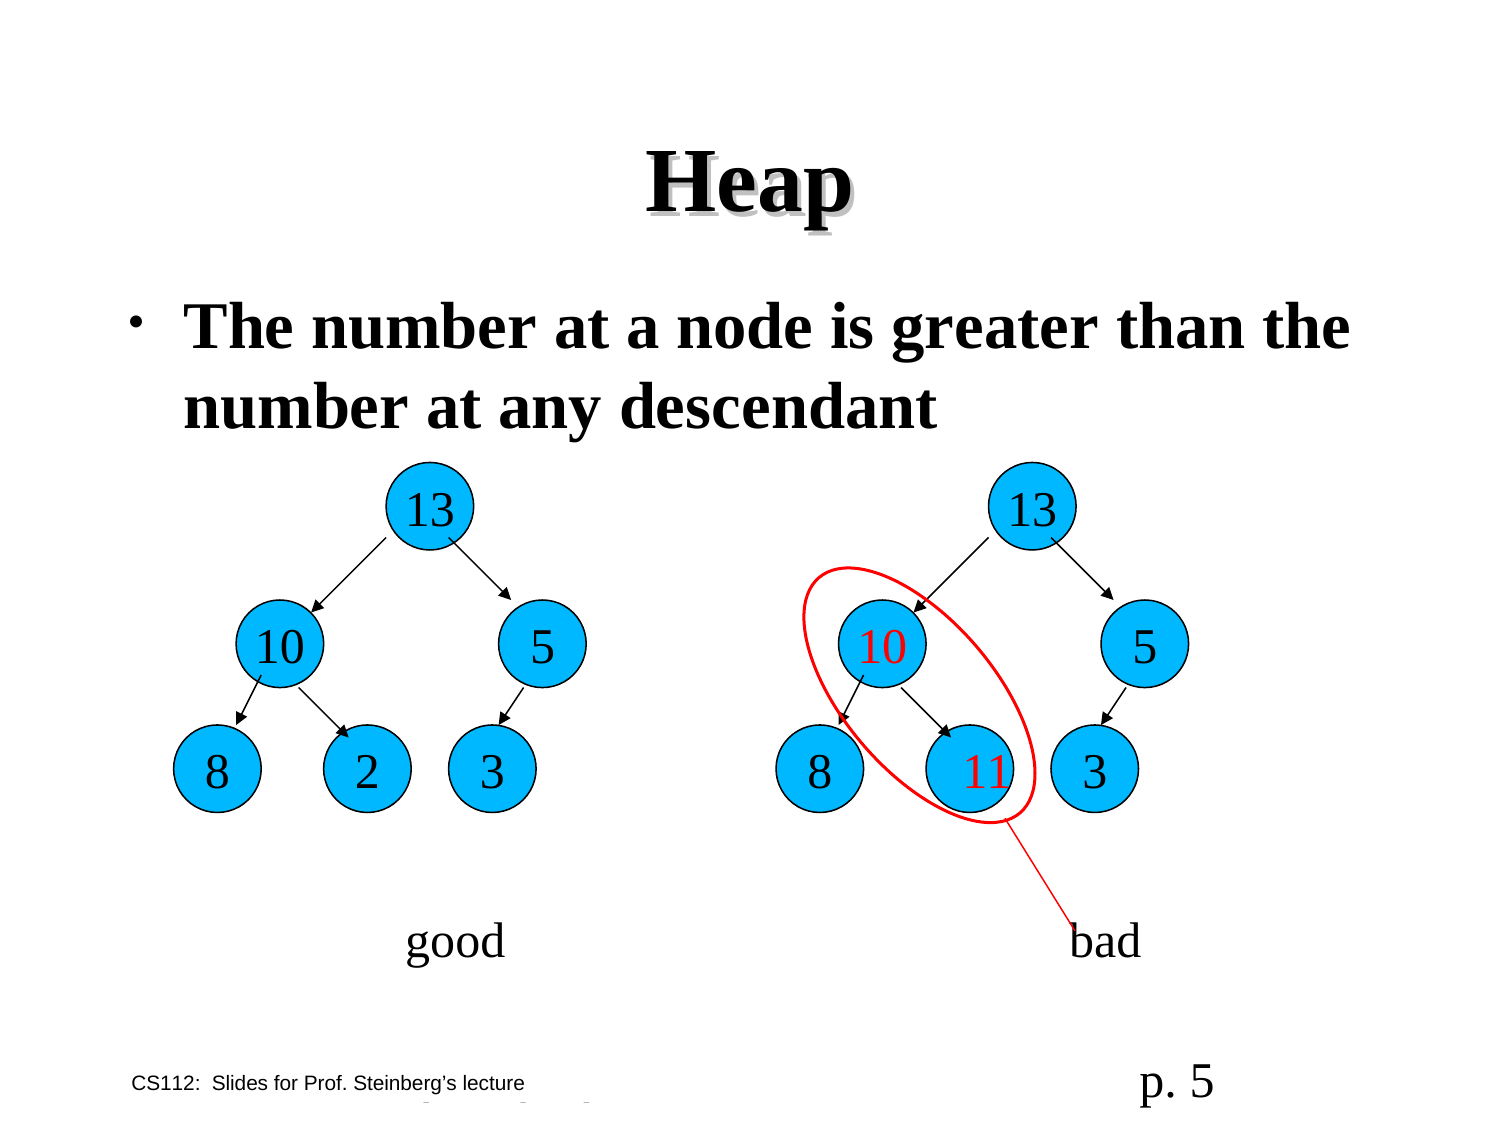

# Heap
The number at a node is greater than the number at any descendant
13
13
10
5
10
5
8
2
3
8
11
3
good
bad